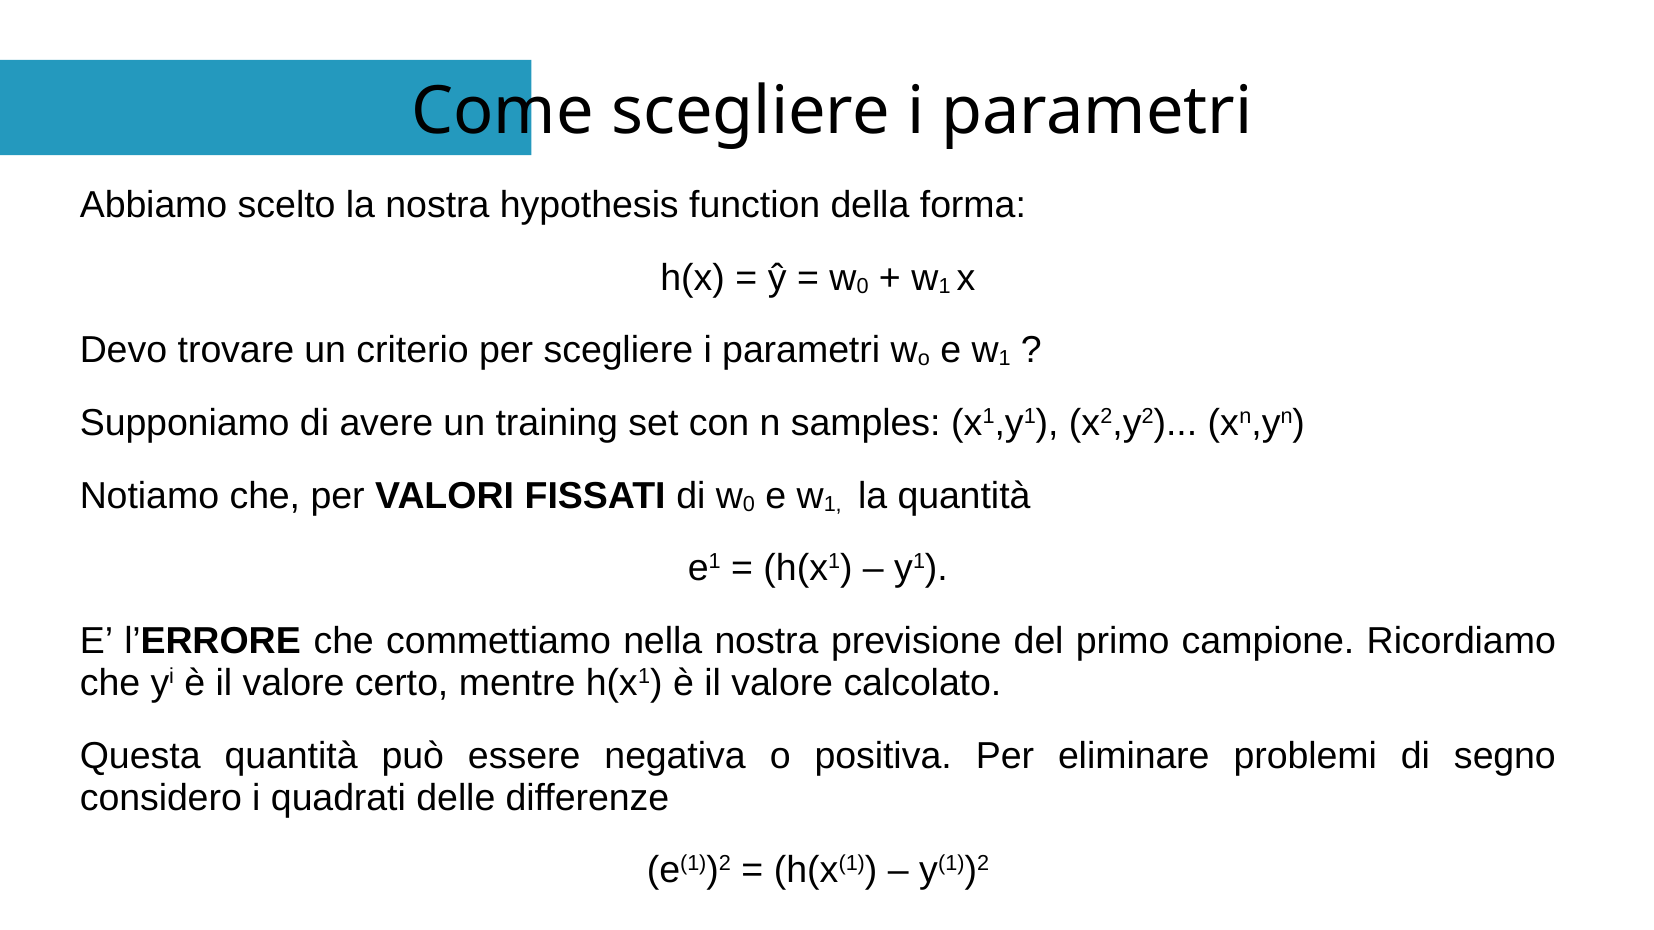

# Come scegliere i parametri
Abbiamo scelto la nostra hypothesis function della forma:
h(x) = ŷ = w0 + w1 x
Devo trovare un criterio per scegliere i parametri wo e w1 ?
Supponiamo di avere un training set con n samples: (x1,y1), (x2,y2)... (xn,yn)
Notiamo che, per VALORI FISSATI di w0 e w1, la quantità
e1 = (h(x1) – y1).
E’ l’ERRORE che commettiamo nella nostra previsione del primo campione. Ricordiamo che yi è il valore certo, mentre h(x1) è il valore calcolato.
Questa quantità può essere negativa o positiva. Per eliminare problemi di segno considero i quadrati delle differenze
(e(1))2 = (h(x(1)) – y(1))2